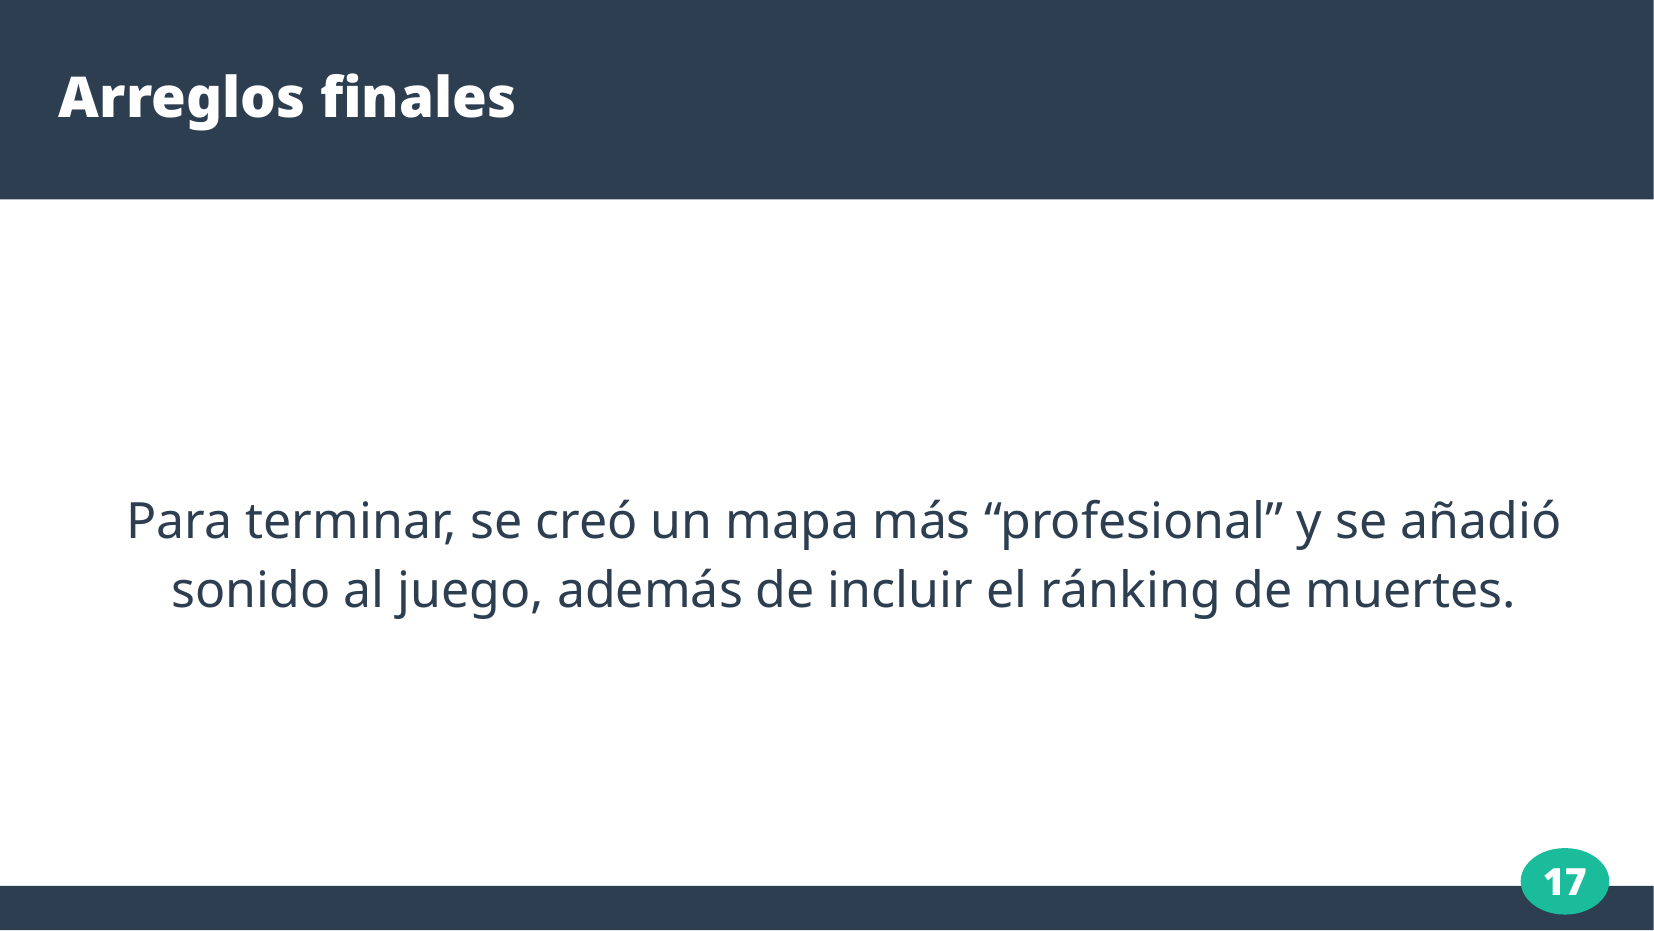

# Arreglos finales
Para terminar, se creó un mapa más “profesional” y se añadió sonido al juego, además de incluir el ránking de muertes.
17